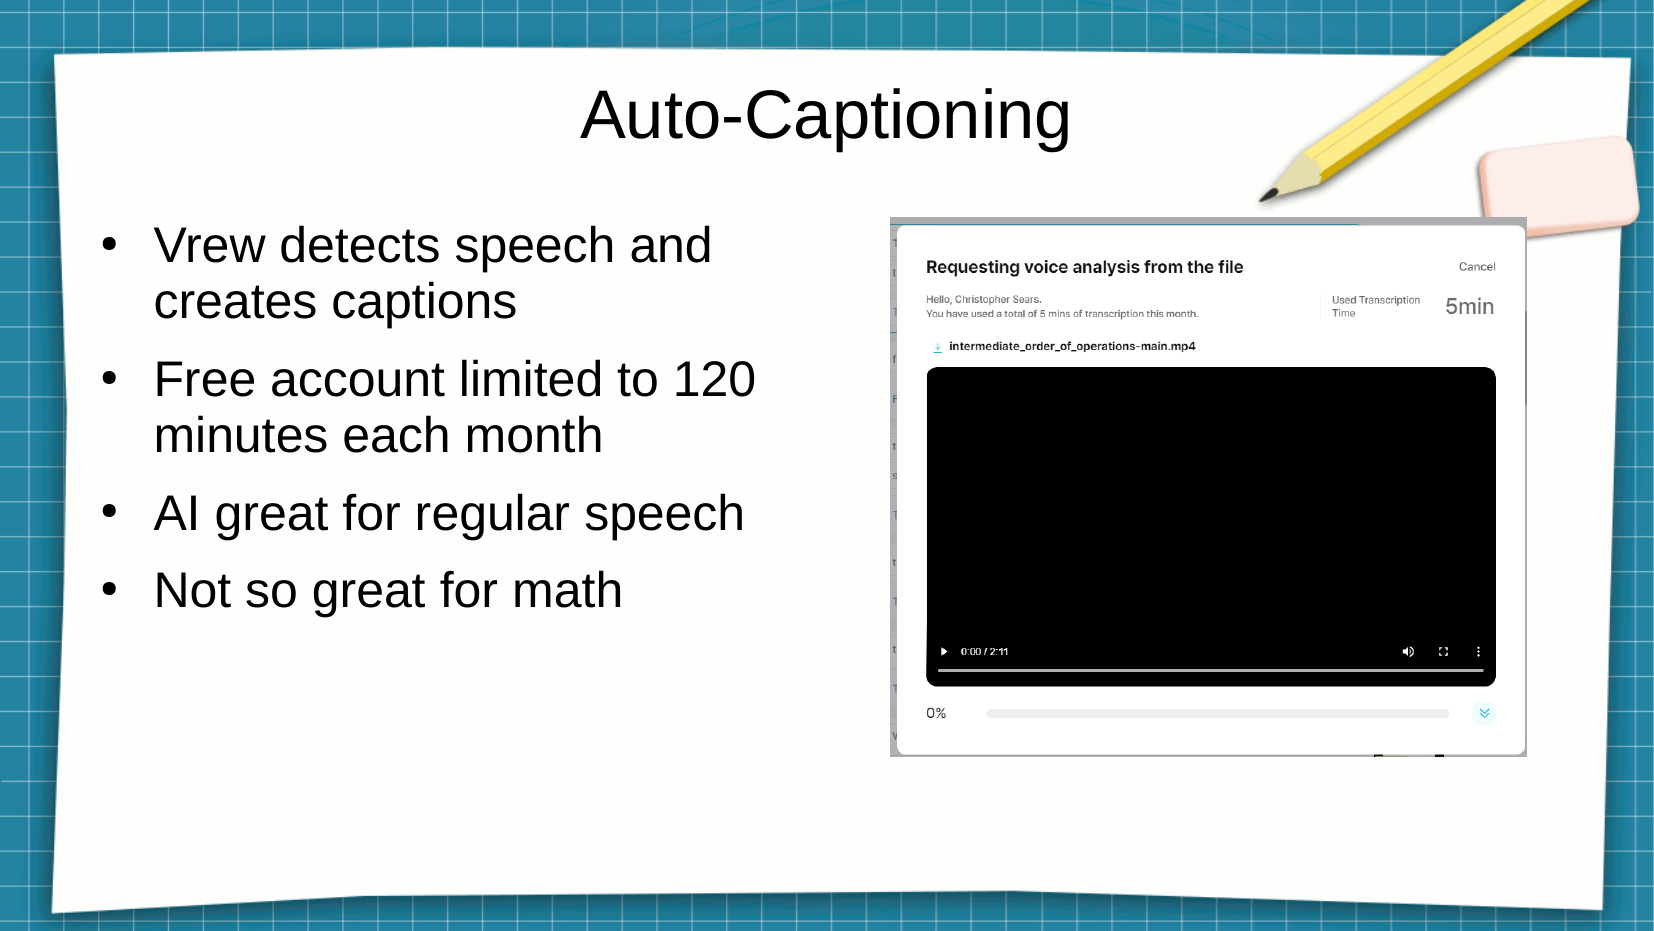

# Auto-Captioning
Vrew detects speech and creates captions
Free account limited to 120 minutes each month
AI great for regular speech
Not so great for math